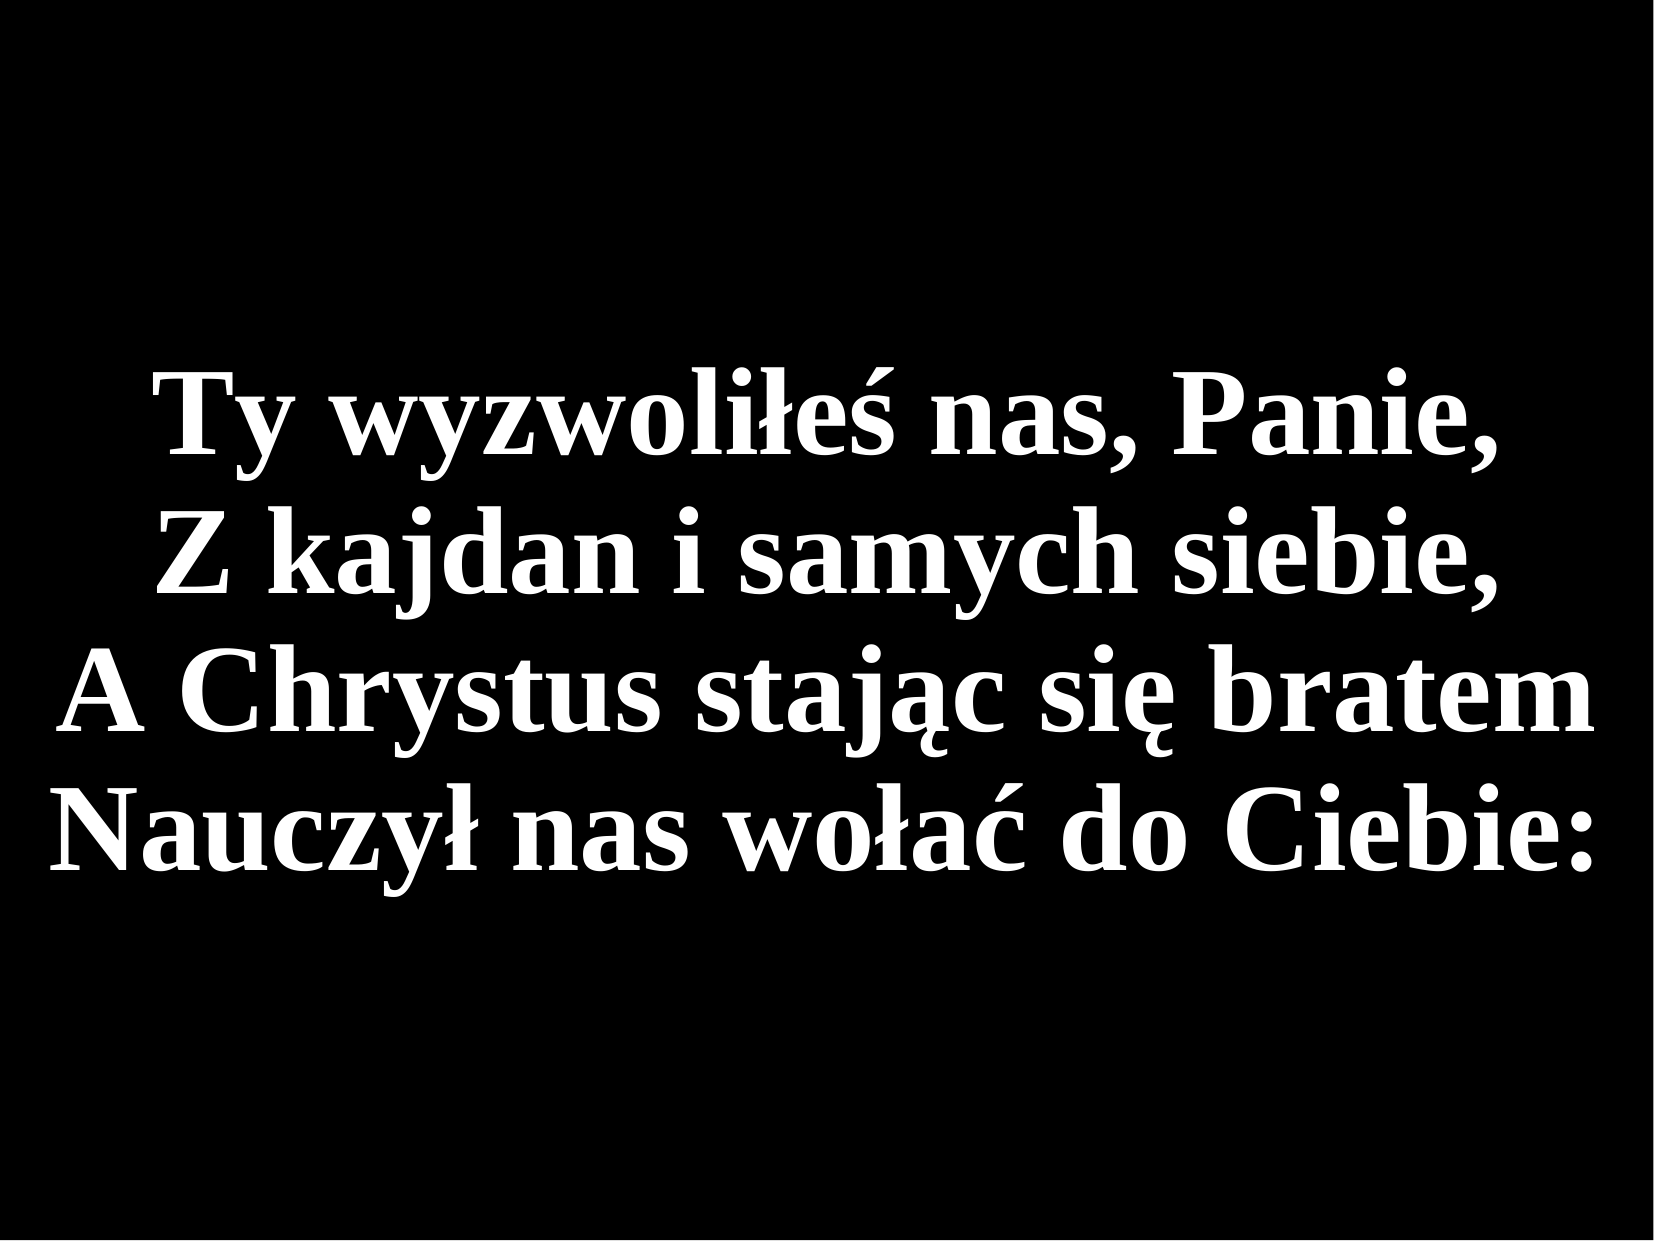

# Ty wyzwoliłeś nas, Panie, Z kajdan i samych siebie, A Chrystus stając się bratem Nauczył nas wołać do Ciebie: